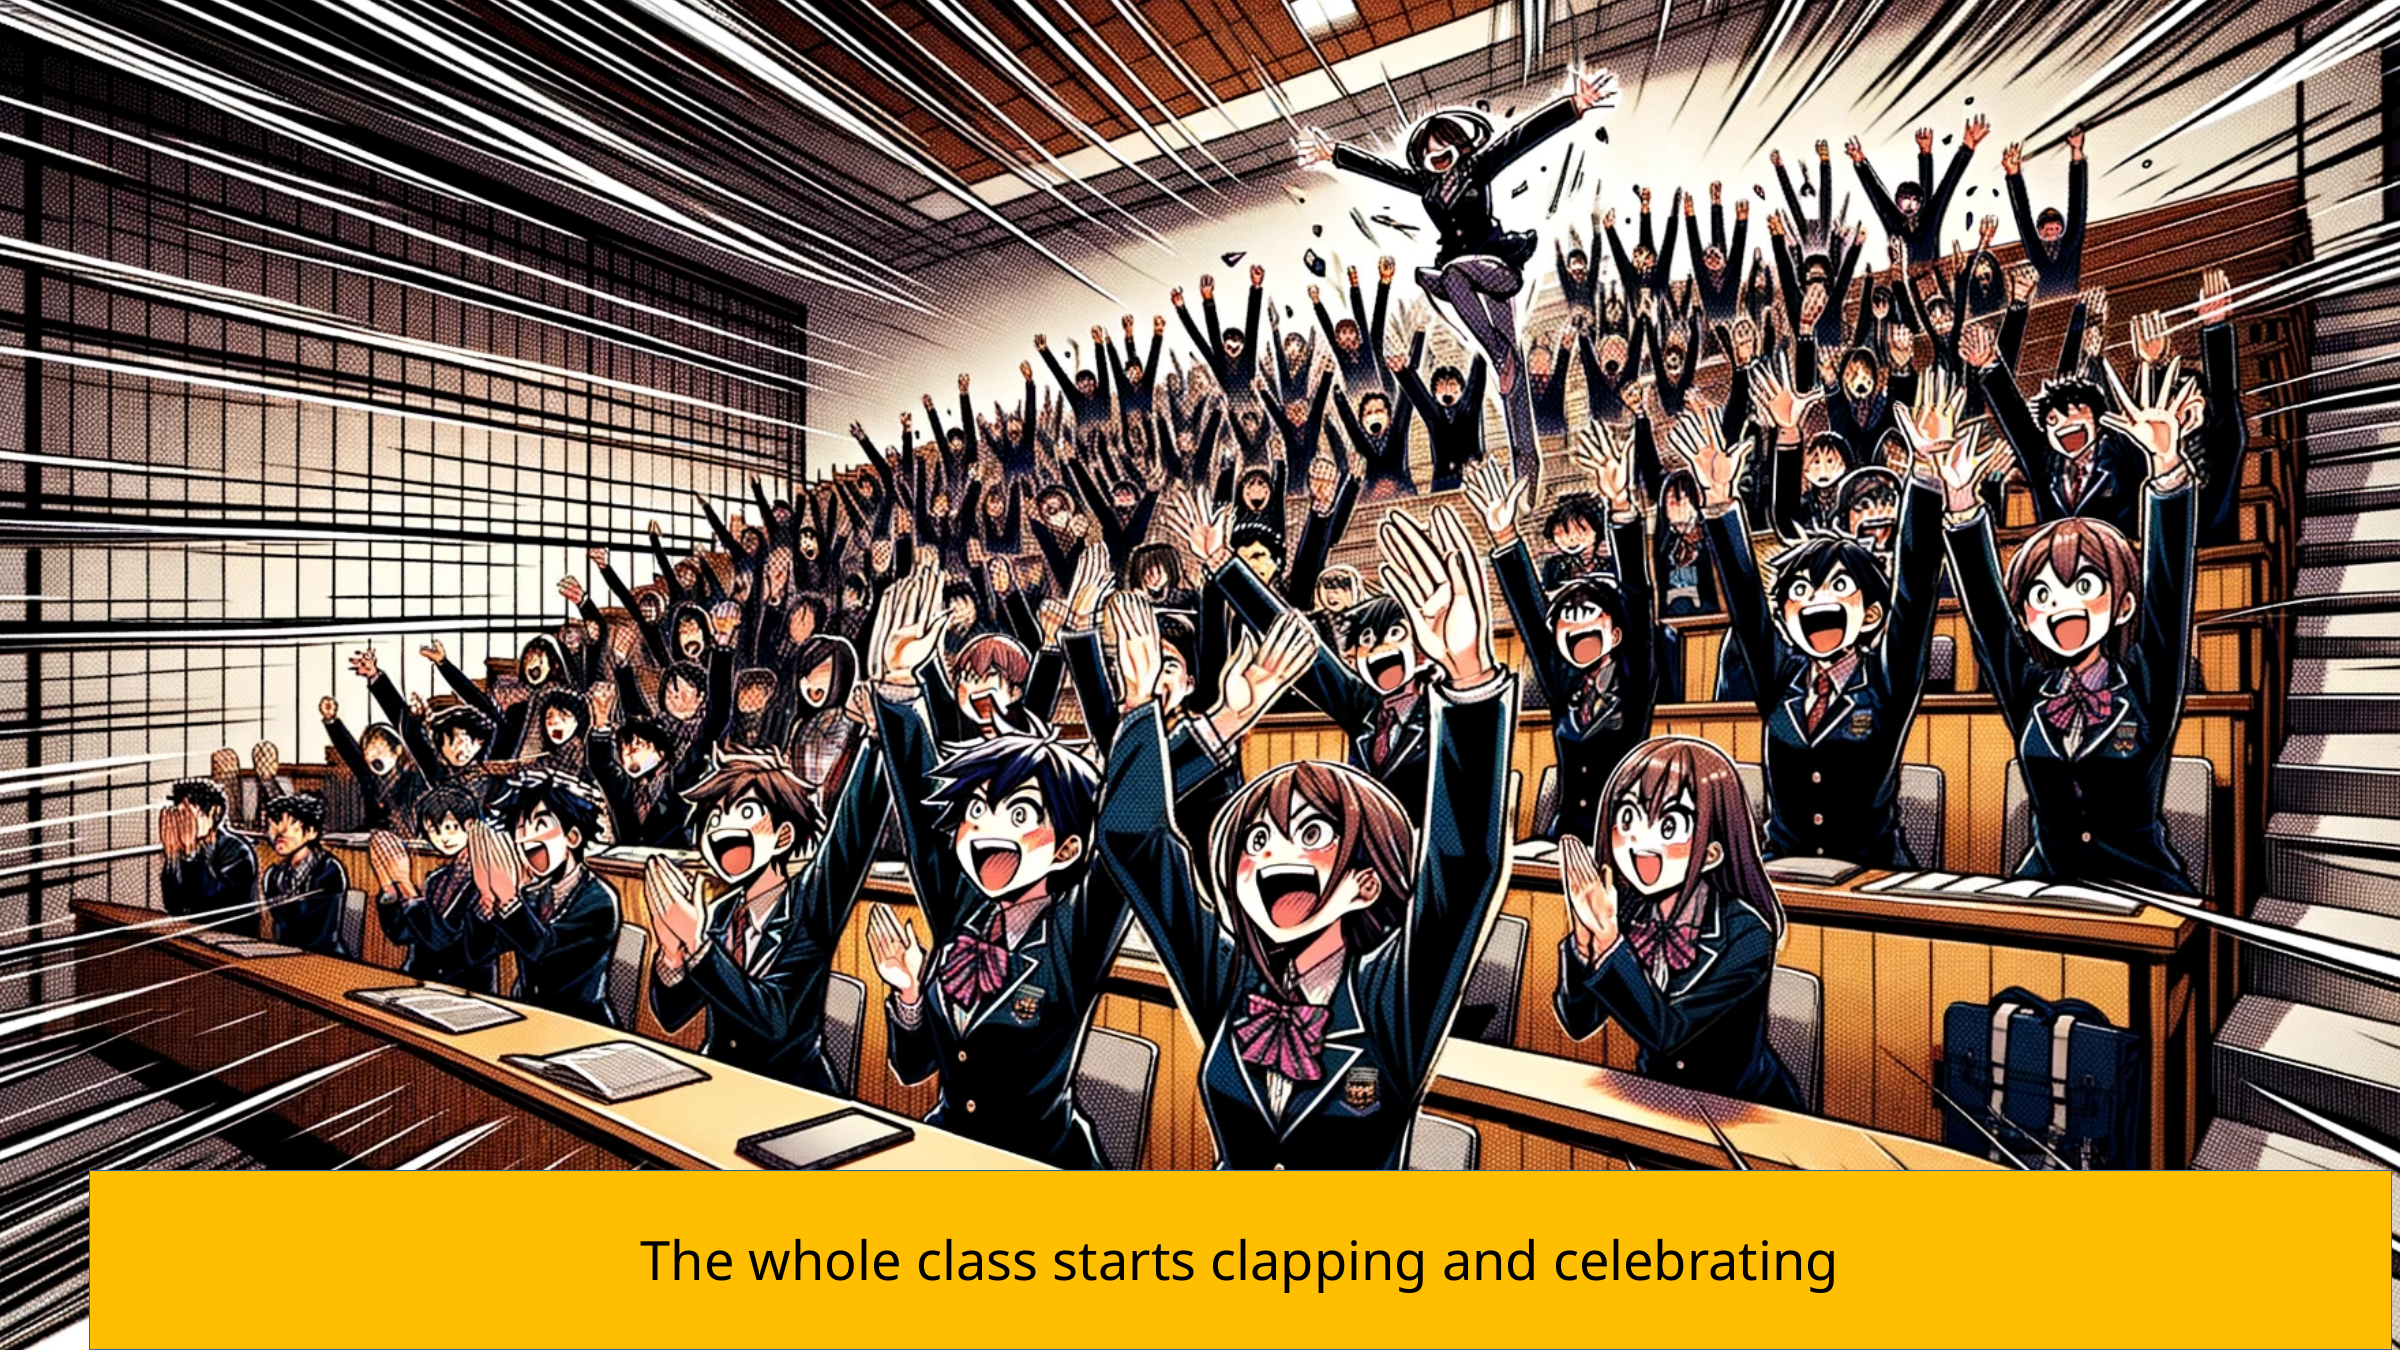

The whole class starts clapping and celebrating